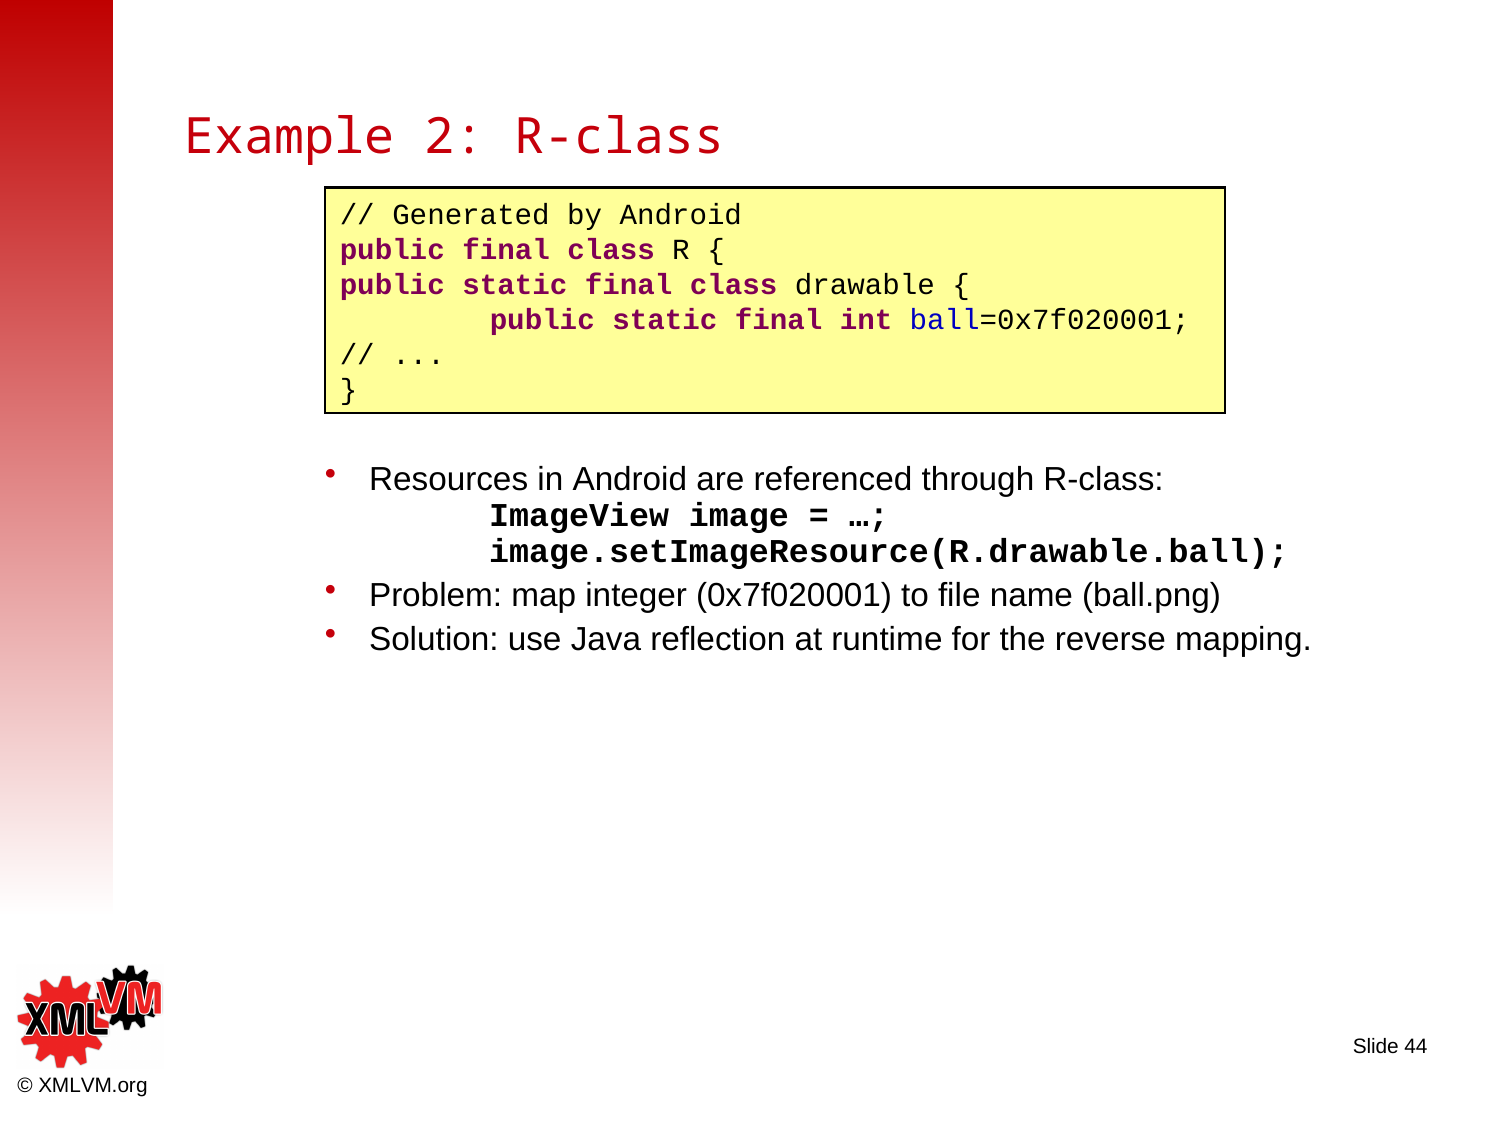

# Example 2: R-class
// Generated by Android
public final class R {
public static final class drawable {
	public static final int ball=0x7f020001;
// ...
}
Resources in Android are referenced through R-class:
	ImageView image = …;
	image.setImageResource(R.drawable.ball);
Problem: map integer (0x7f020001) to file name (ball.png)
Solution: use Java reflection at runtime for the reverse mapping.